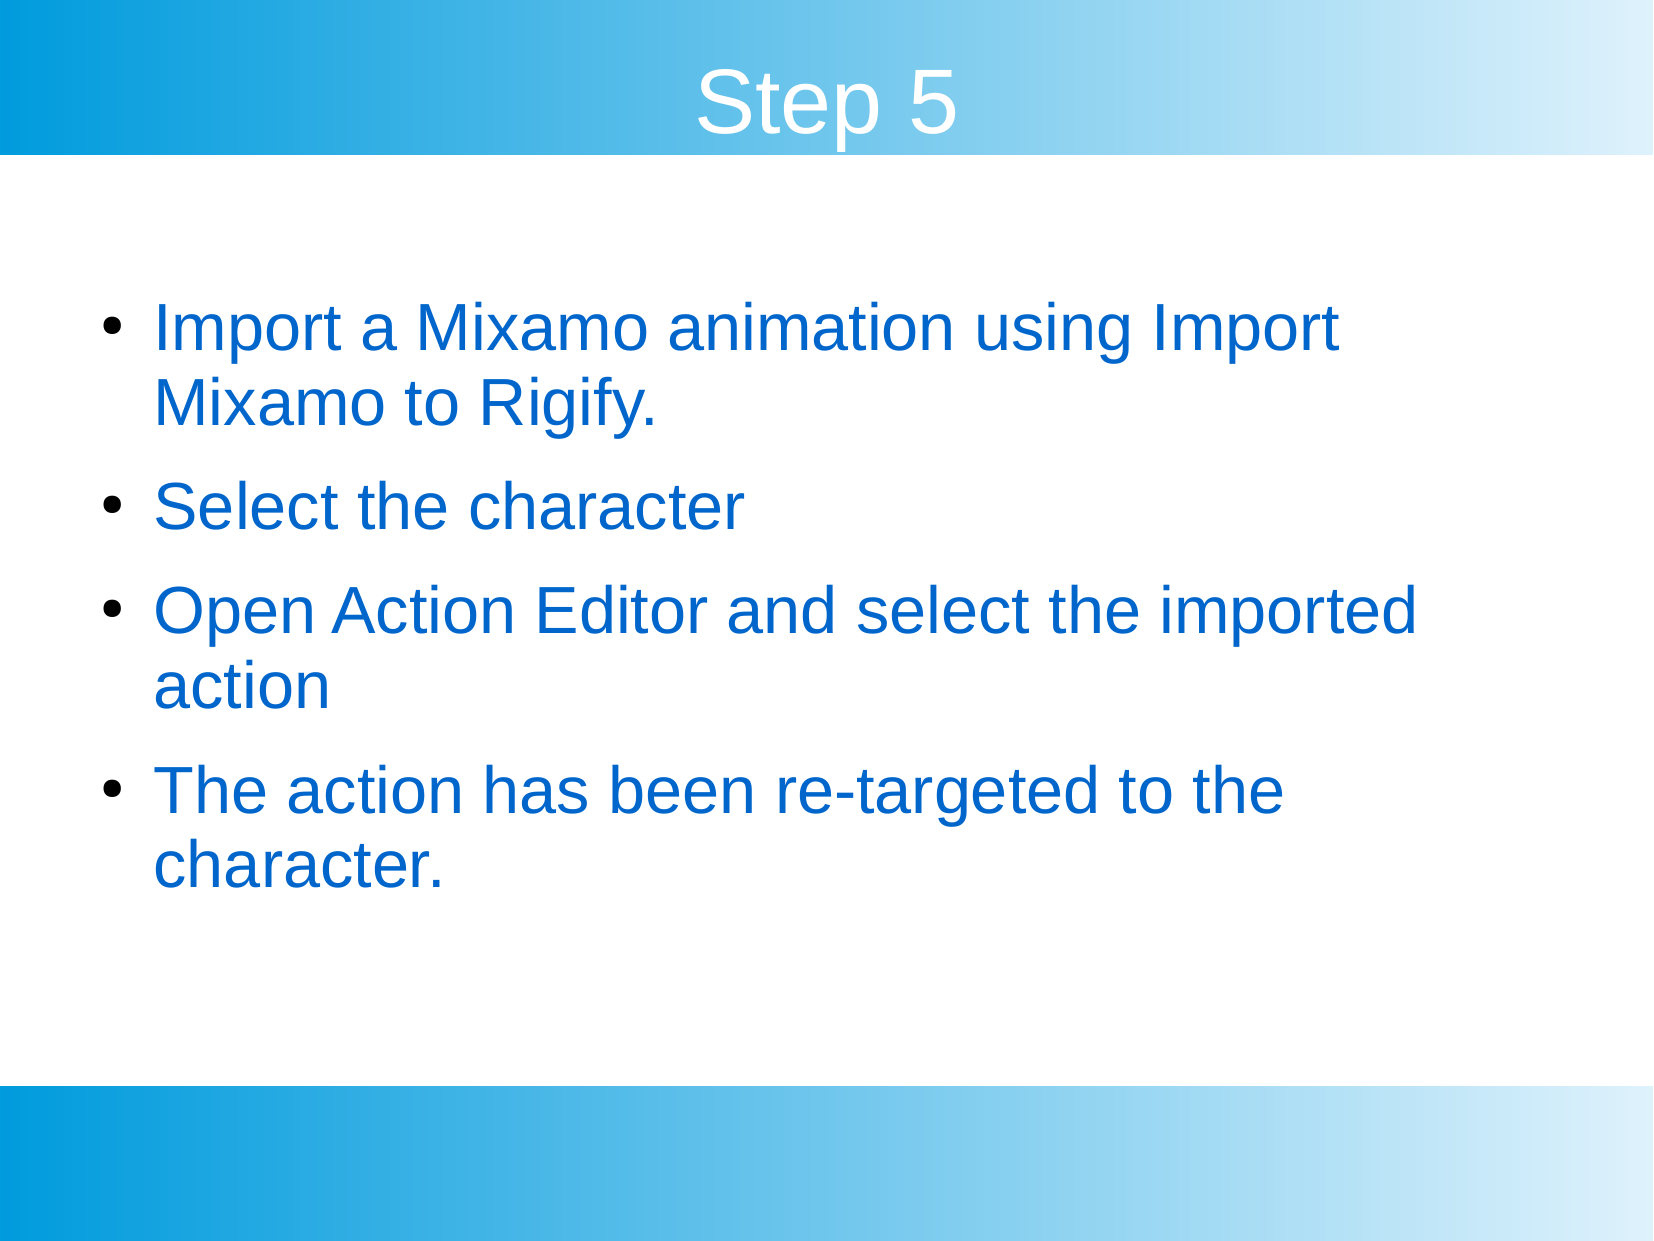

# Step 5
Import a Mixamo animation using Import Mixamo to Rigify.
Select the character
Open Action Editor and select the imported action
The action has been re-targeted to the character.